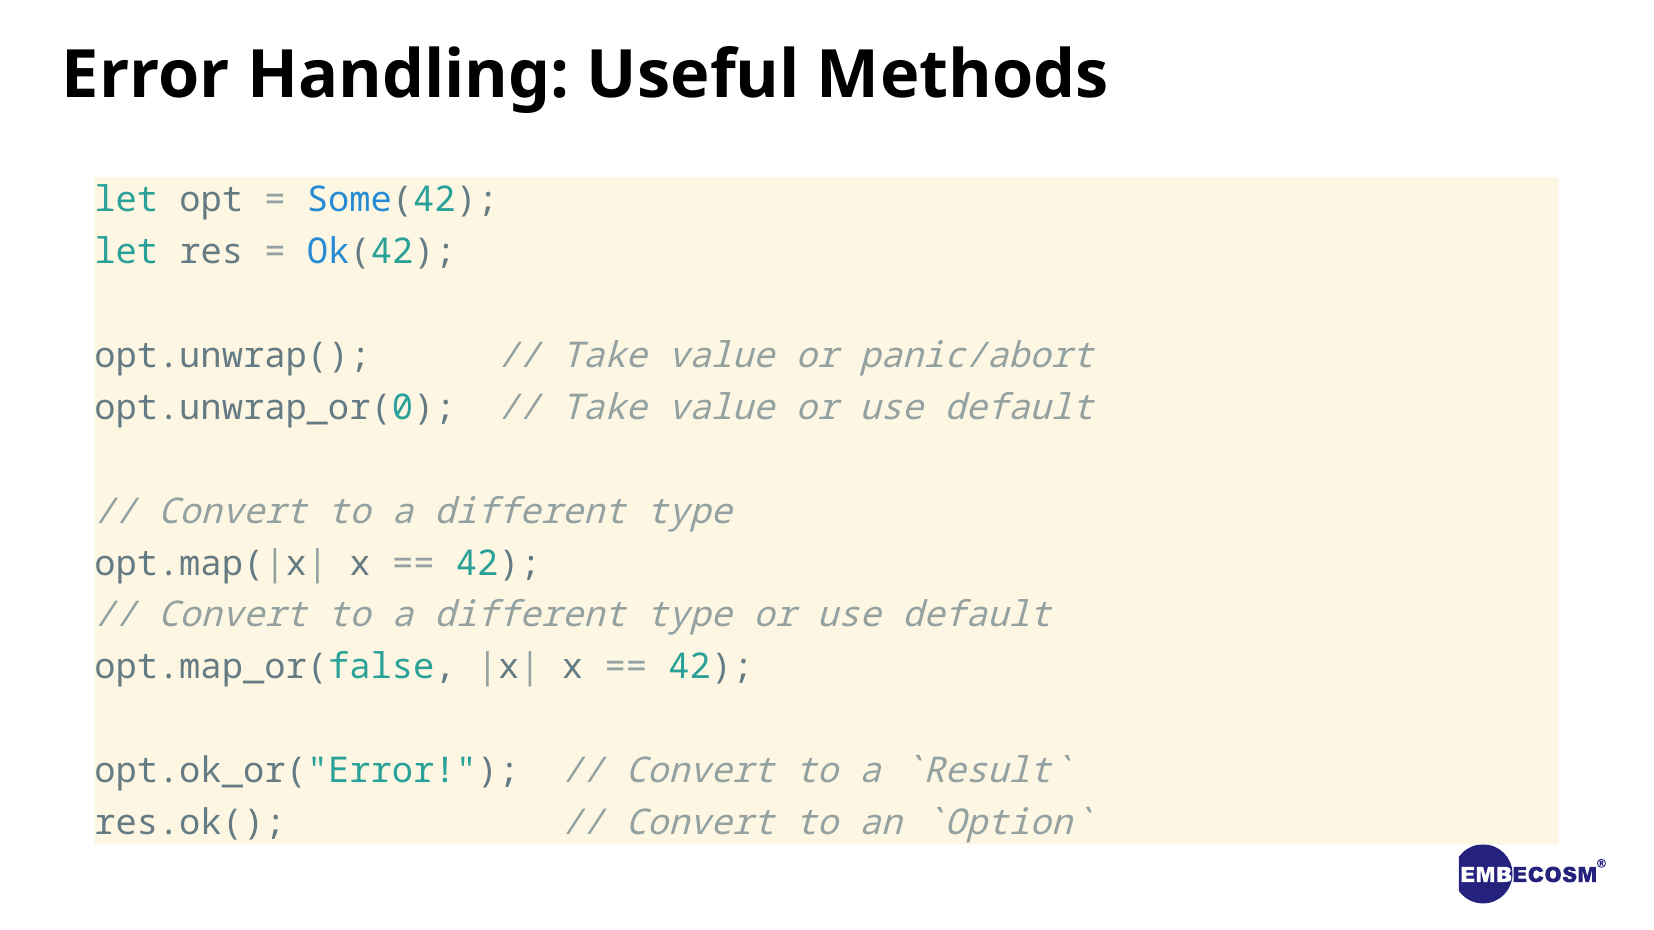

# Error Handling: Useful Methods
let opt = Some(42);
let res = Ok(42);
opt.unwrap(); // Take value or panic/abort
opt.unwrap_or(0); // Take value or use default
// Convert to a different type
opt.map(|x| x == 42);
// Convert to a different type or use default
opt.map_or(false, |x| x == 42);
opt.ok_or("Error!"); // Convert to a `Result`
res.ok(); // Convert to an `Option`